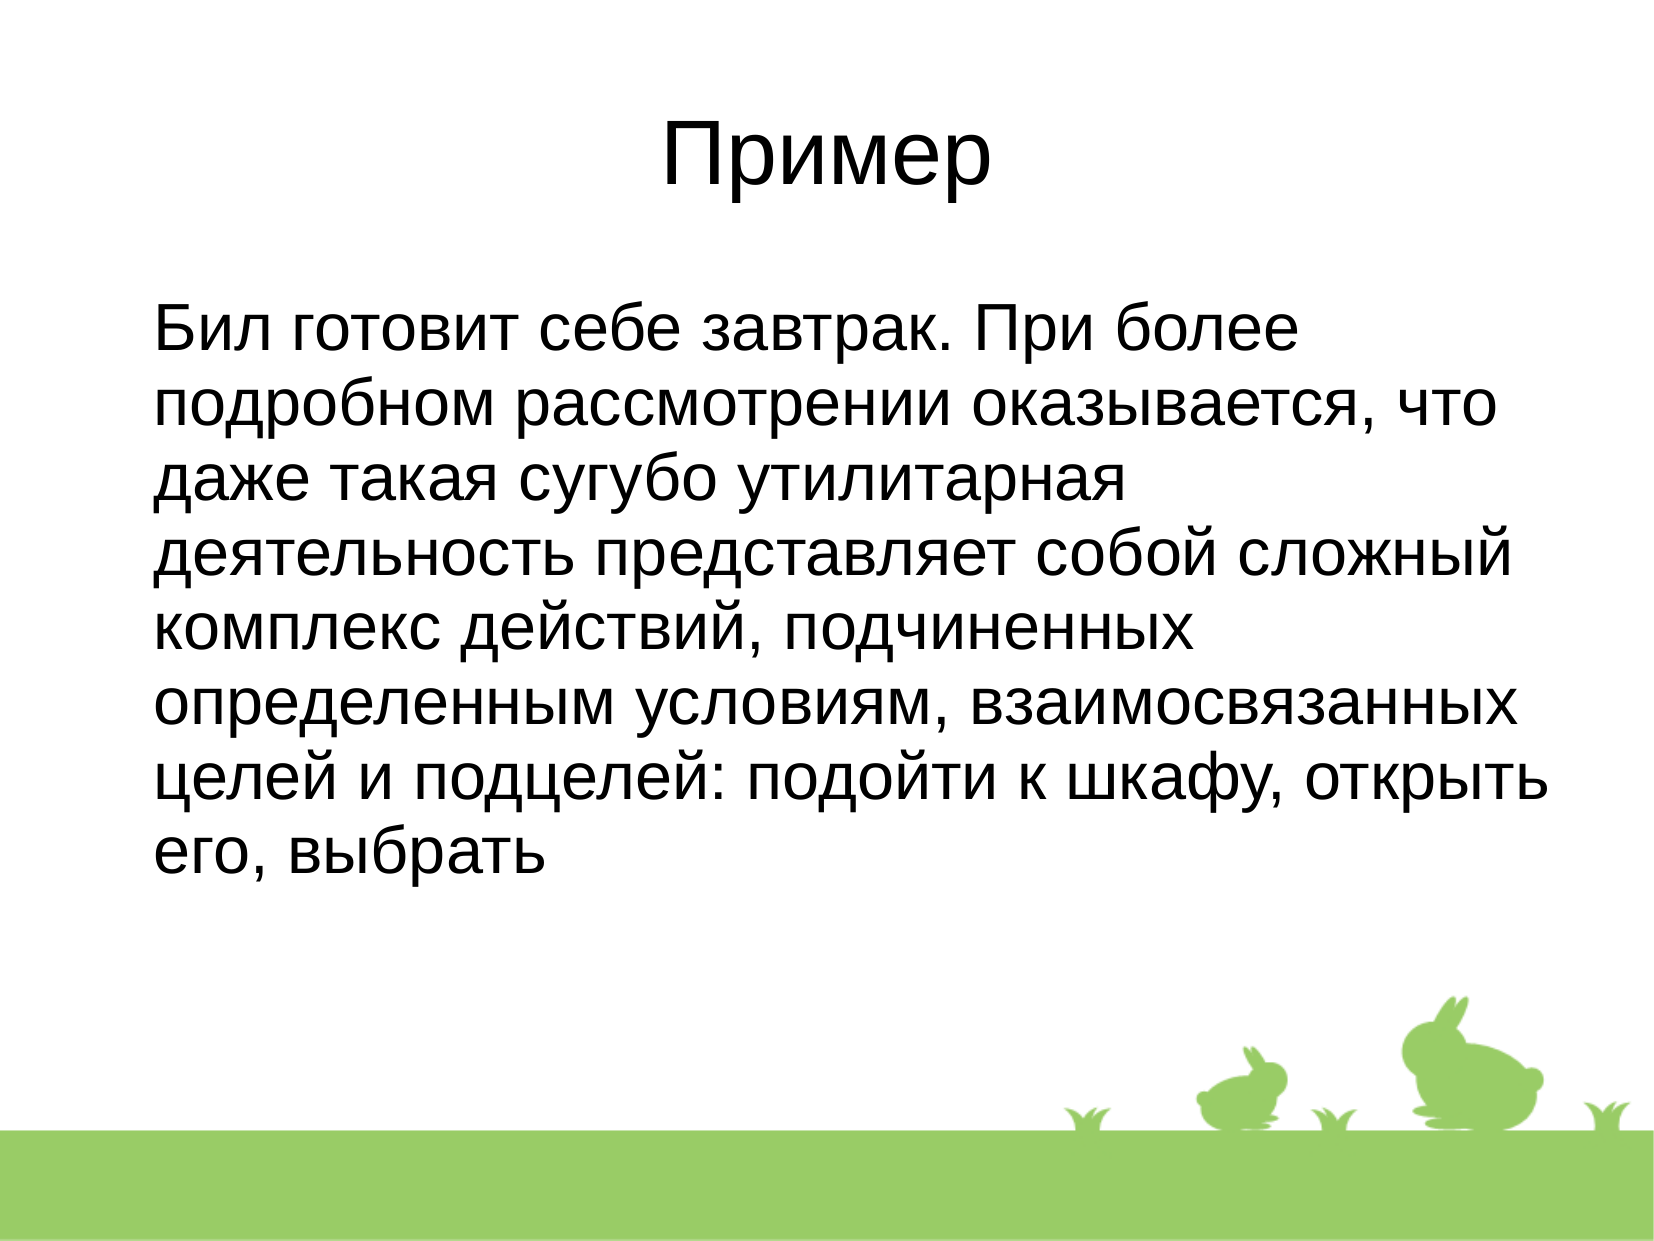

# Пример
Бил готовит себе завтрак. При более подробном рассмотрении оказывается, что даже такая сугубо утилитарная деятельность представляет собой сложный комплекс действий, подчиненных определенным условиям, взаимосвязанных целей и подцелей: подойти к шкафу, открыть его, выбрать